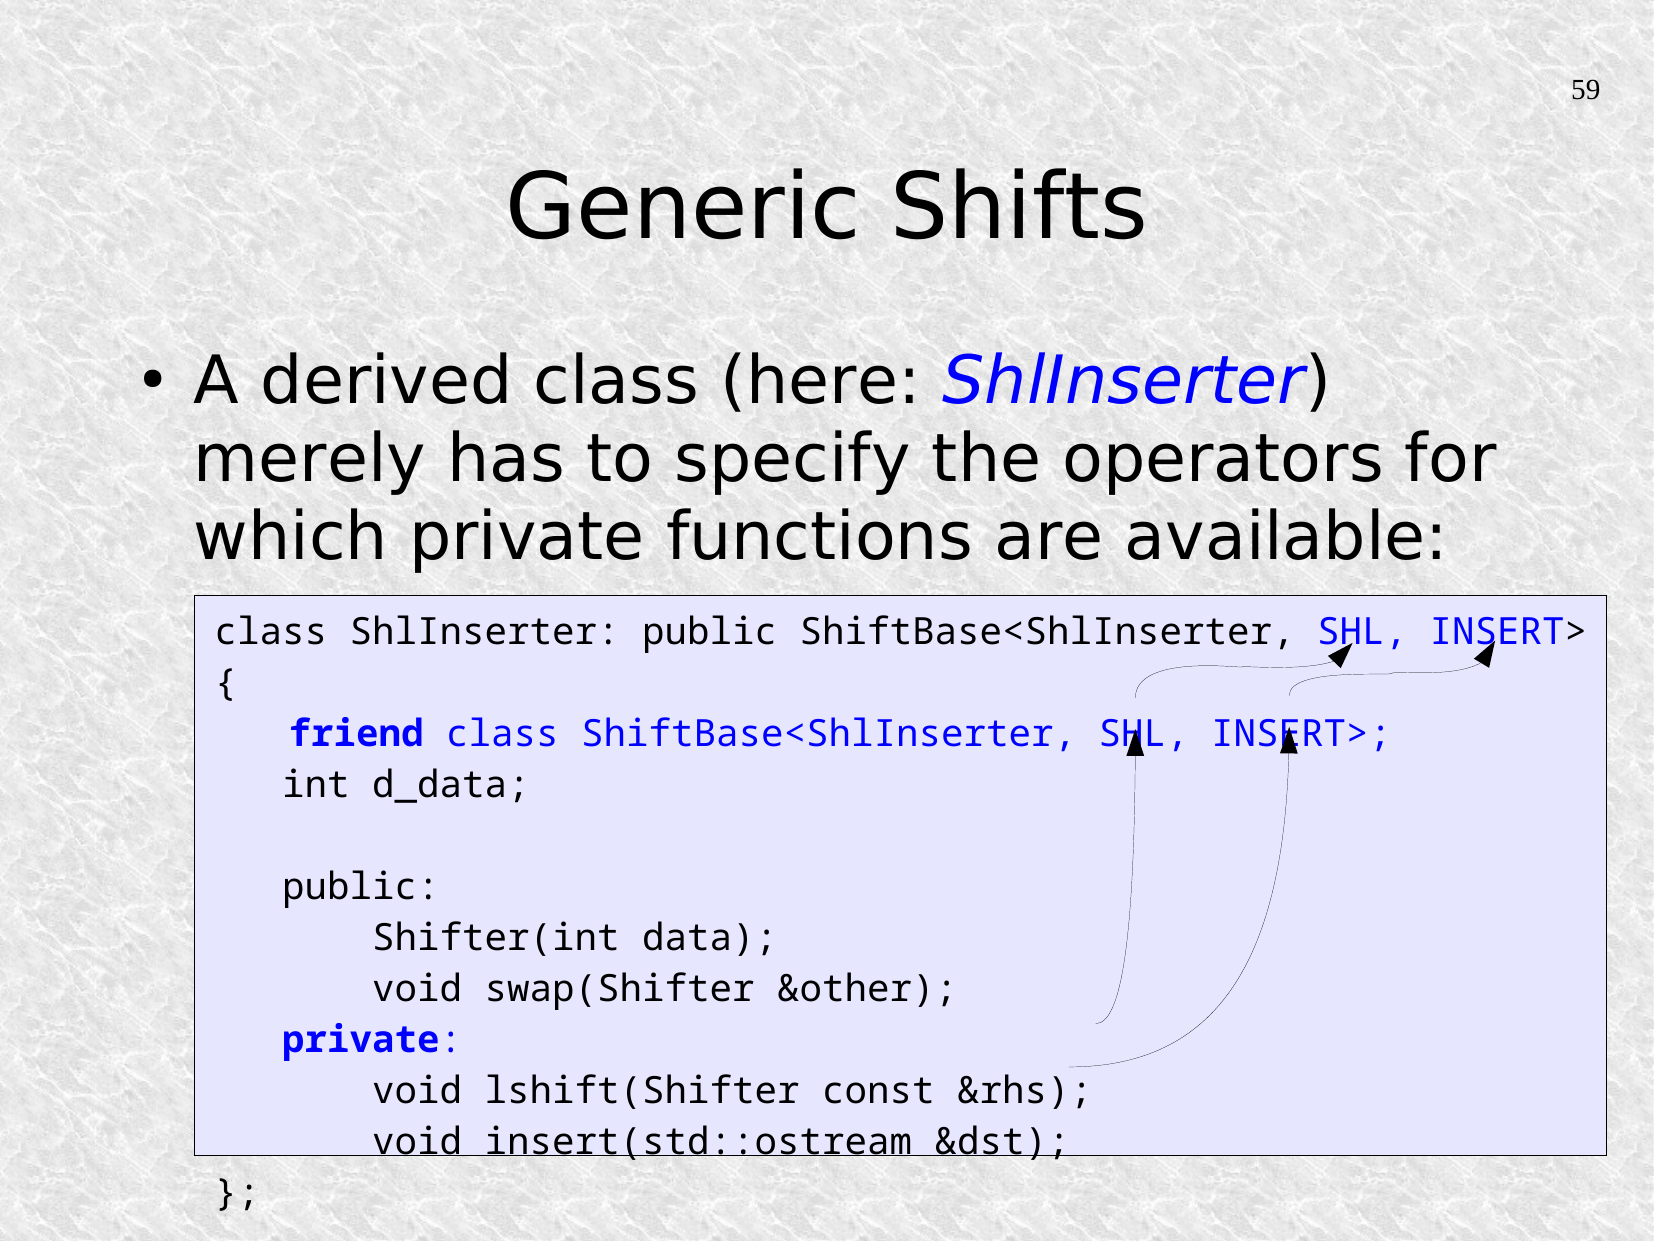

59
# Generic Shifts
A derived class (here: ShlInserter) merely has to specify the operators for which private functions are available:
class ShlInserter: public ShiftBase<ShlInserter, SHL, INSERT>
{
	friend class ShiftBase<ShlInserter, SHL, INSERT>;
 int d_data;
 public:
 Shifter(int data);
 void swap(Shifter &other);
 private:
 void lshift(Shifter const &rhs);
 void insert(std::ostream &dst);
};